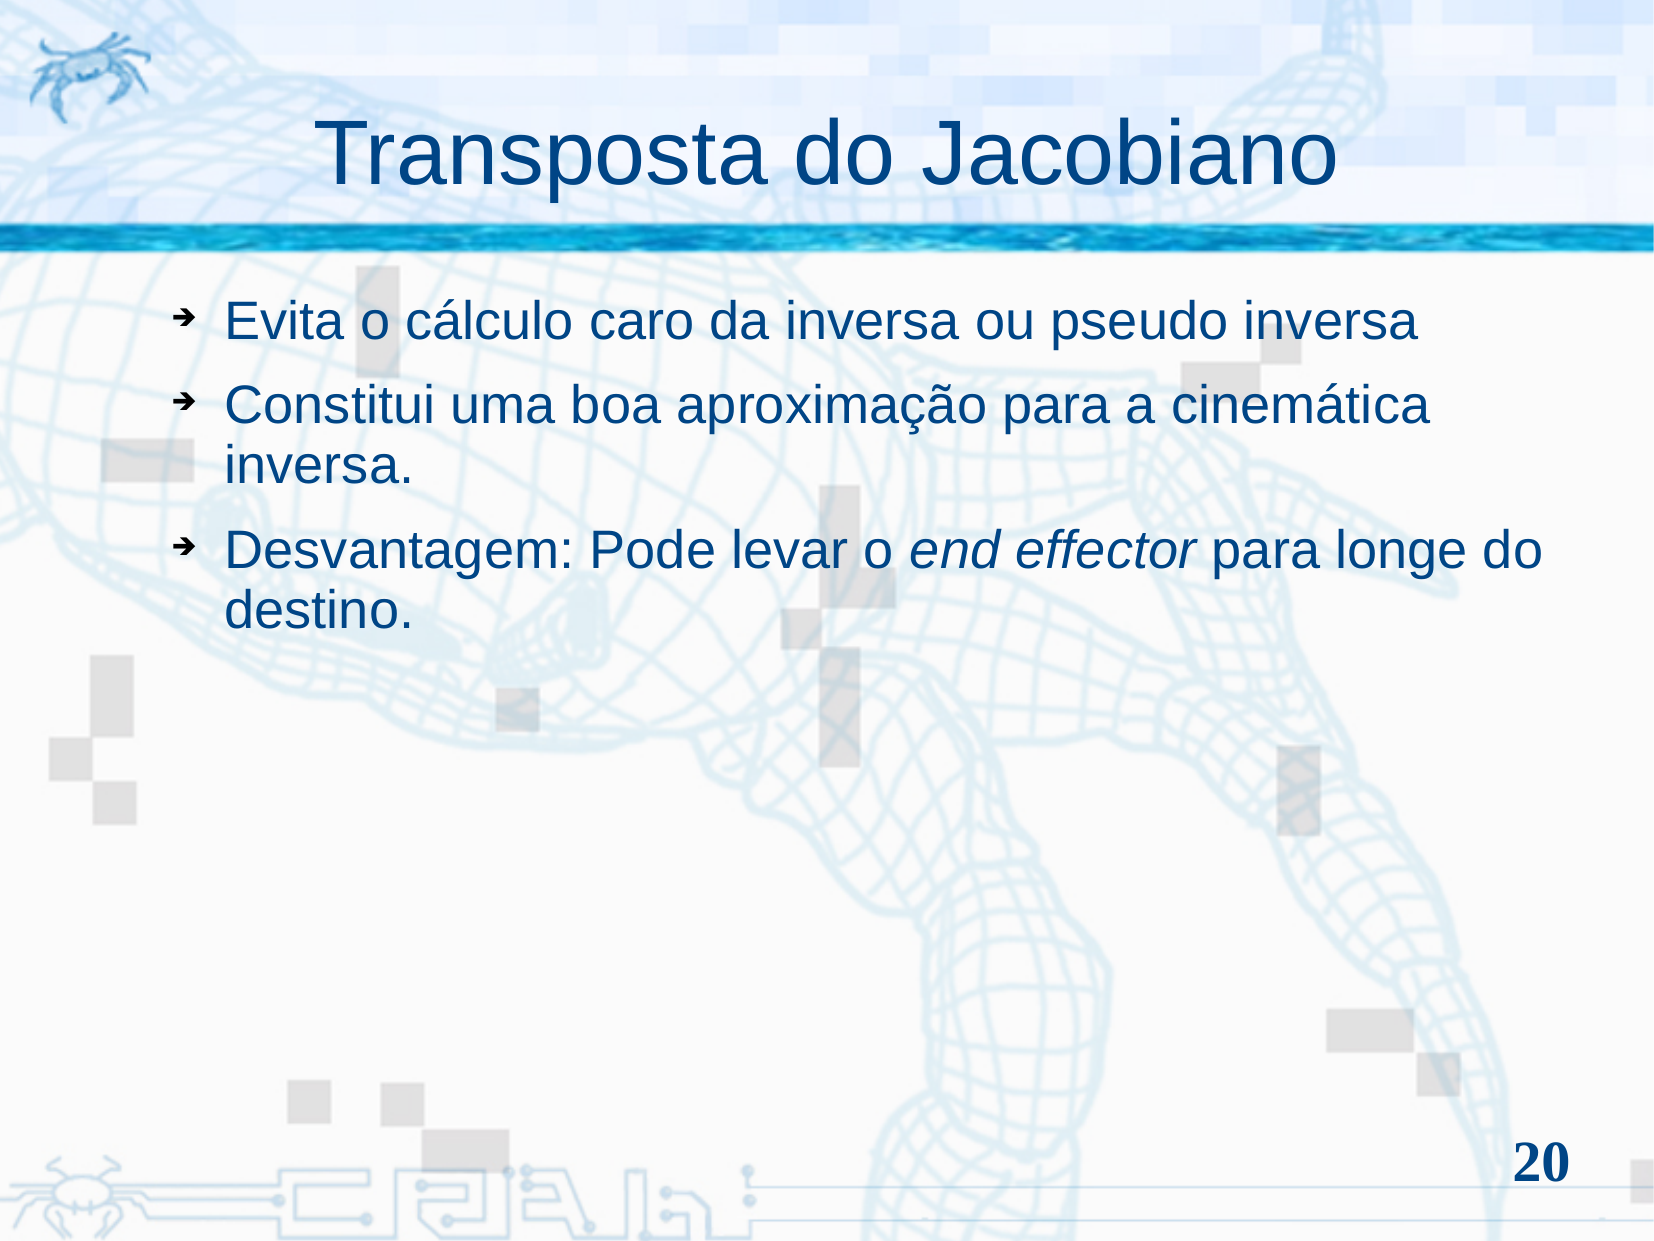

# Transposta do Jacobiano
Evita o cálculo caro da inversa ou pseudo inversa
Constitui uma boa aproximação para a cinemática inversa.
Desvantagem: Pode levar o end effector para longe do destino.
20